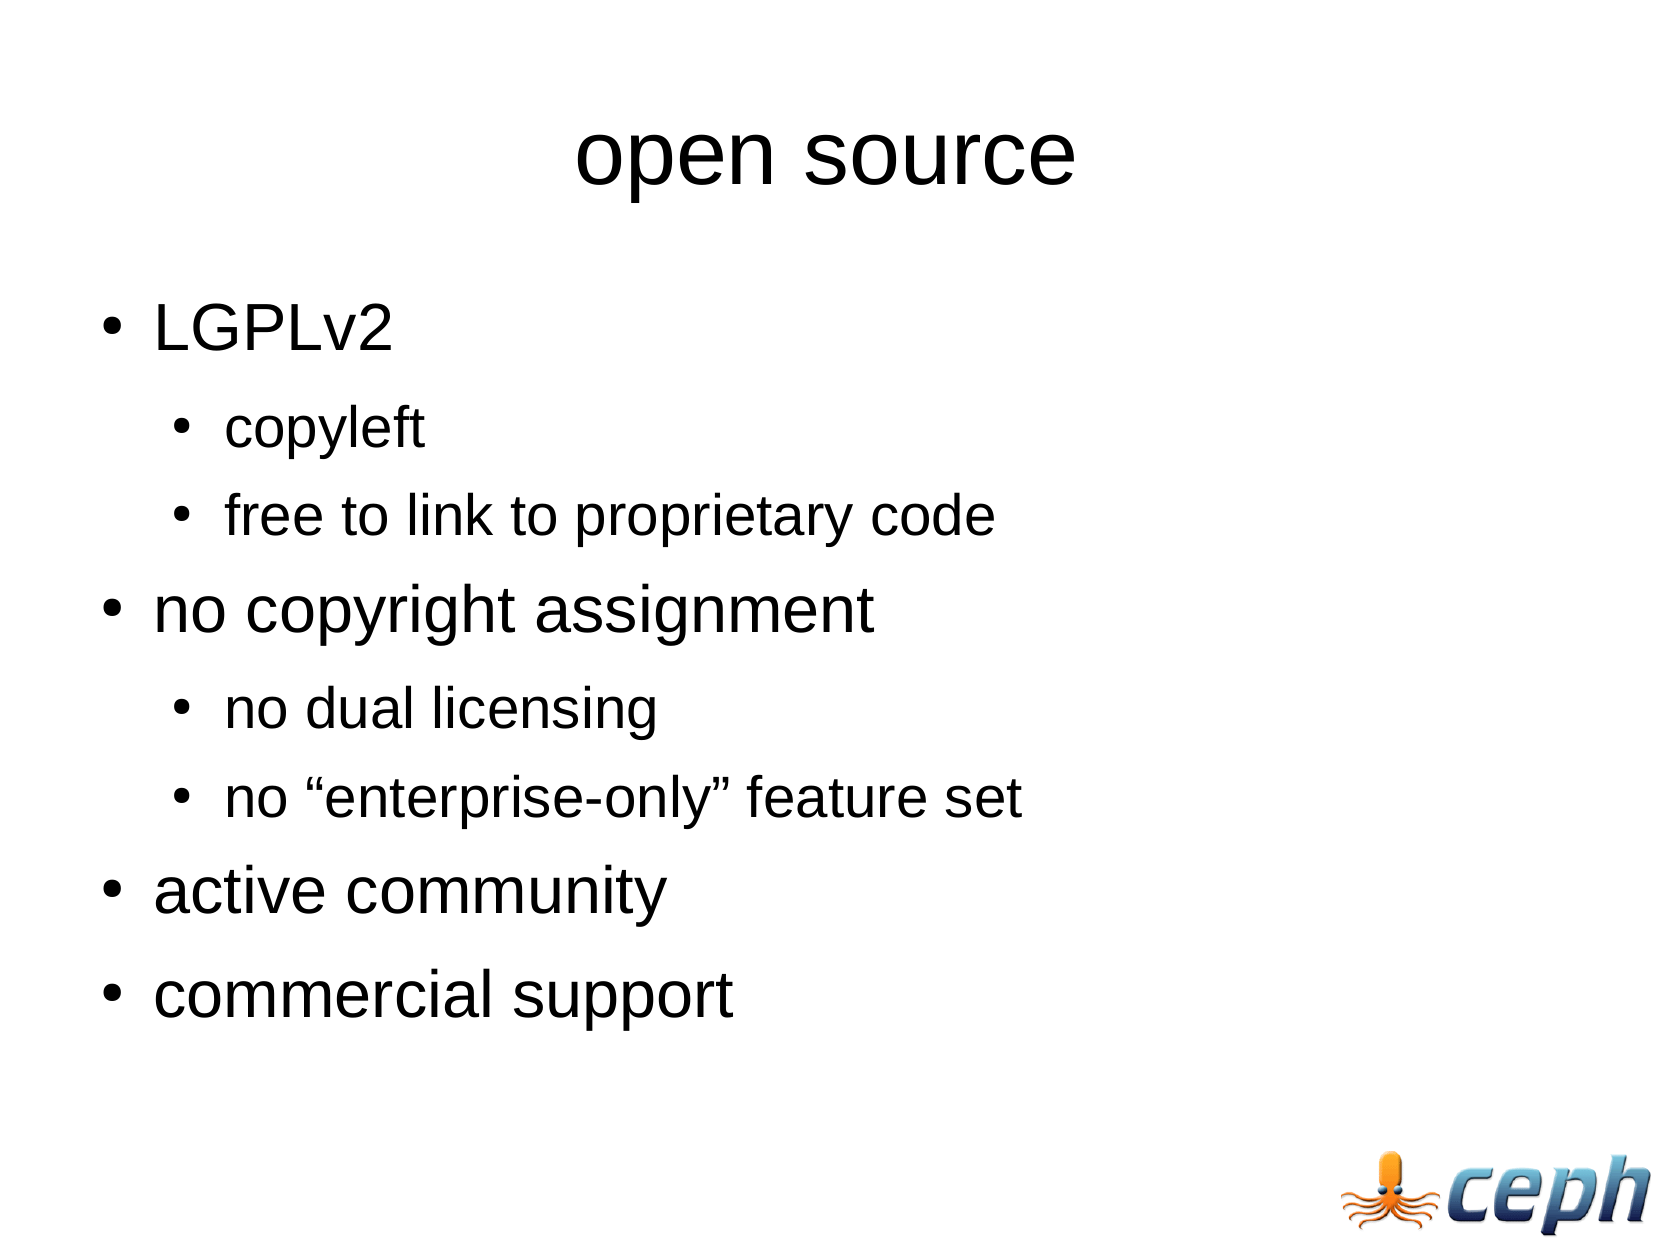

# open source
LGPLv2
copyleft
free to link to proprietary code
no copyright assignment
no dual licensing
no “enterprise-only” feature set
active community
commercial support